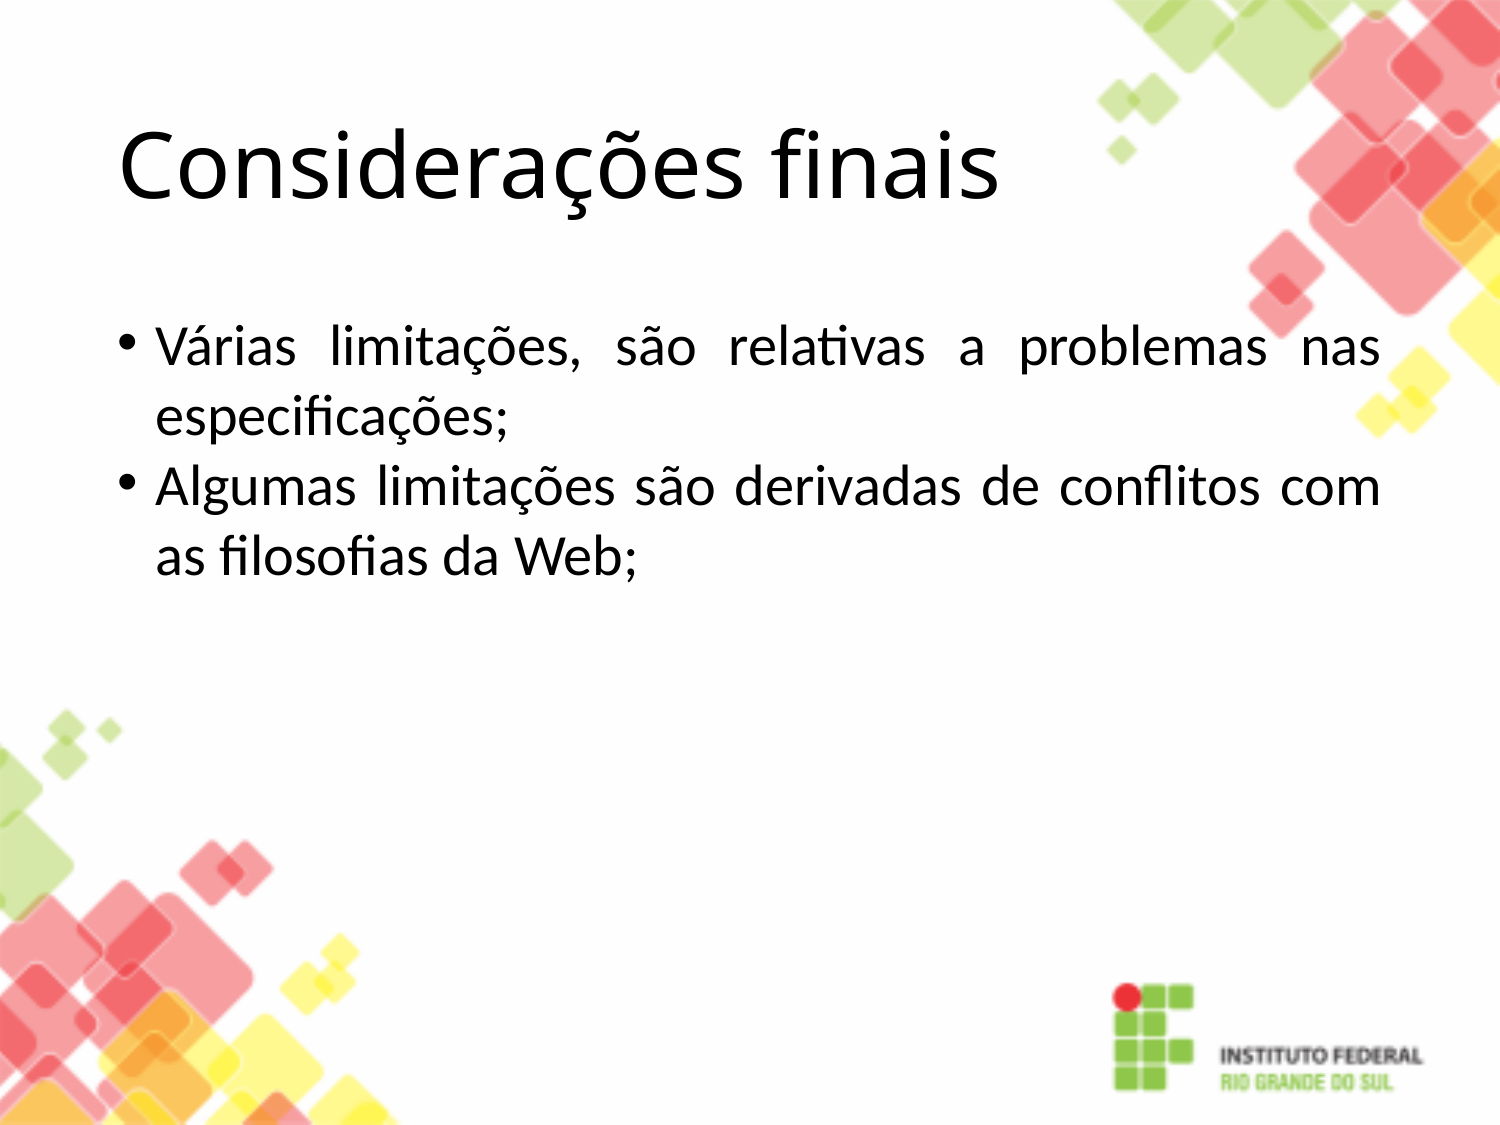

Considerações finais
Várias limitações, são relativas a problemas nas especificações;
Algumas limitações são derivadas de conflitos com as filosofias da Web;